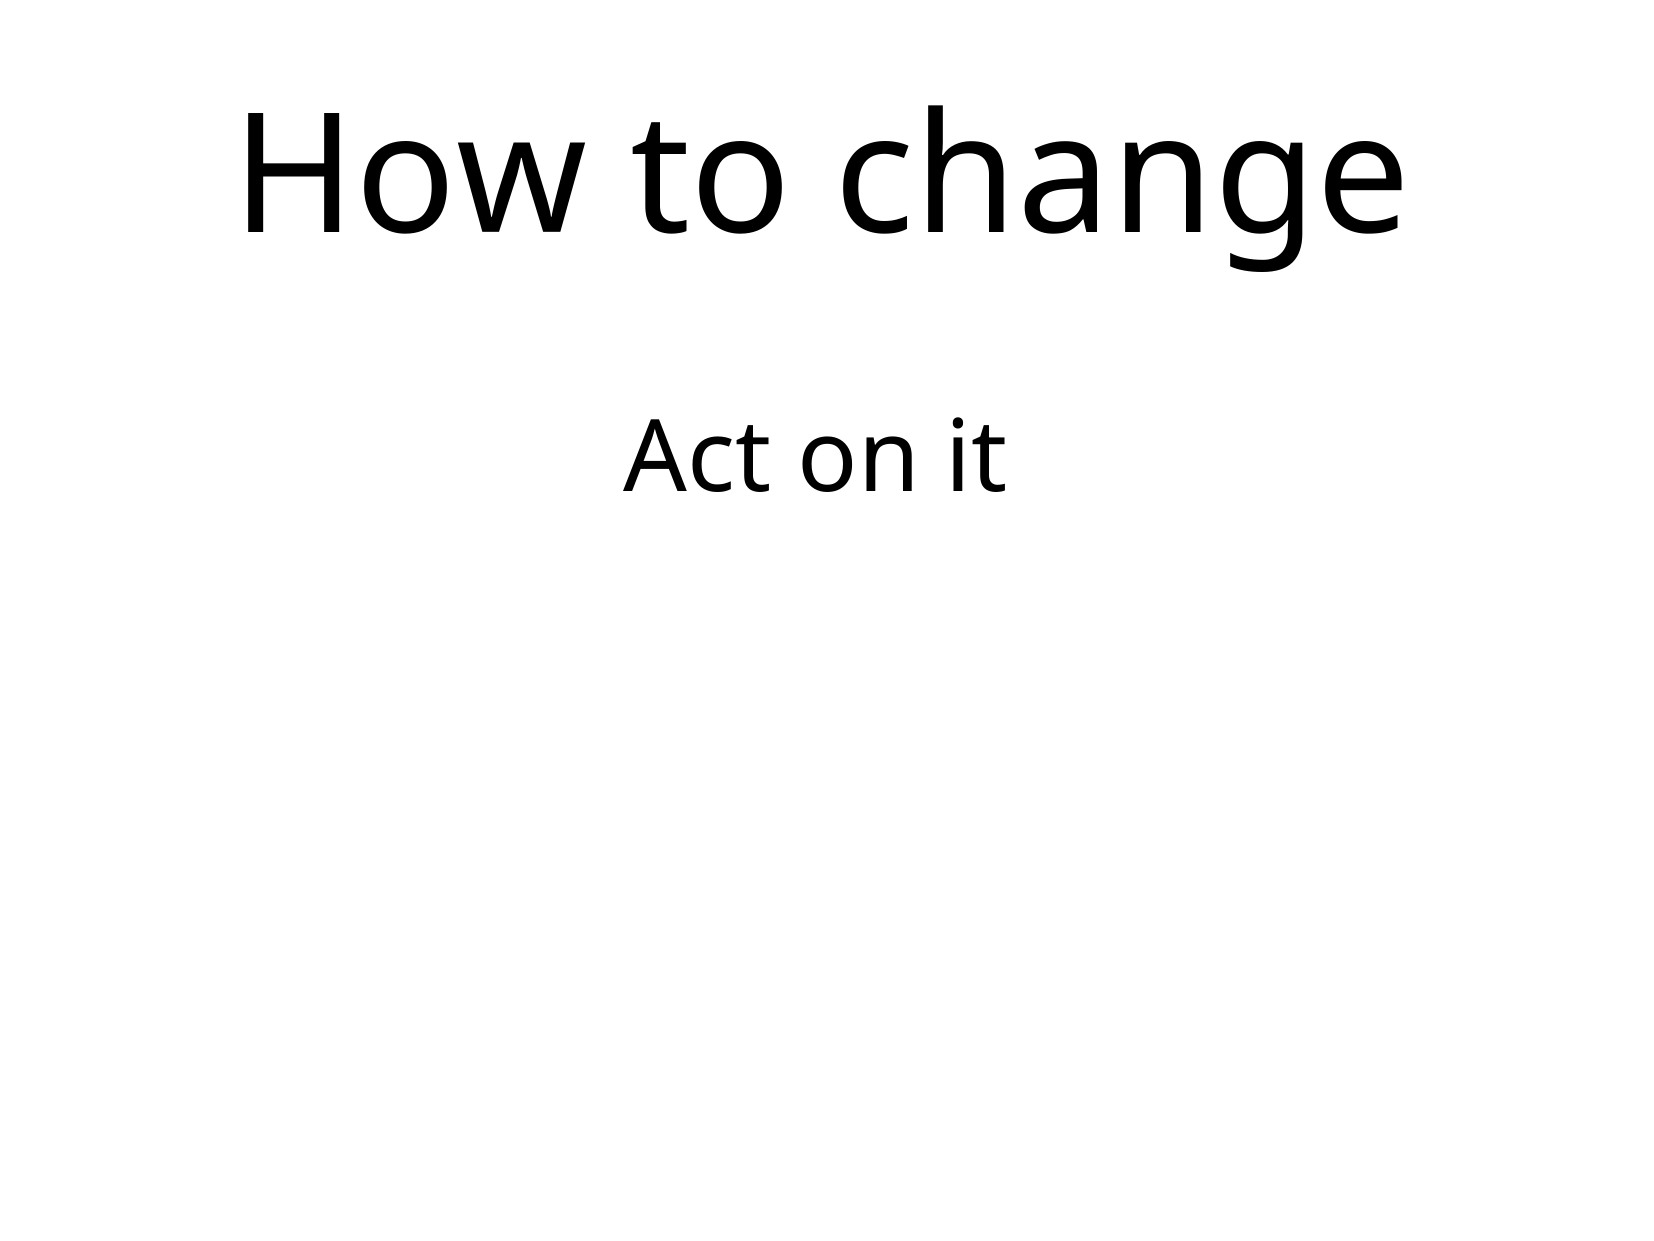

How to change
Act on it
2.6.20 to 2.6.24-rc8